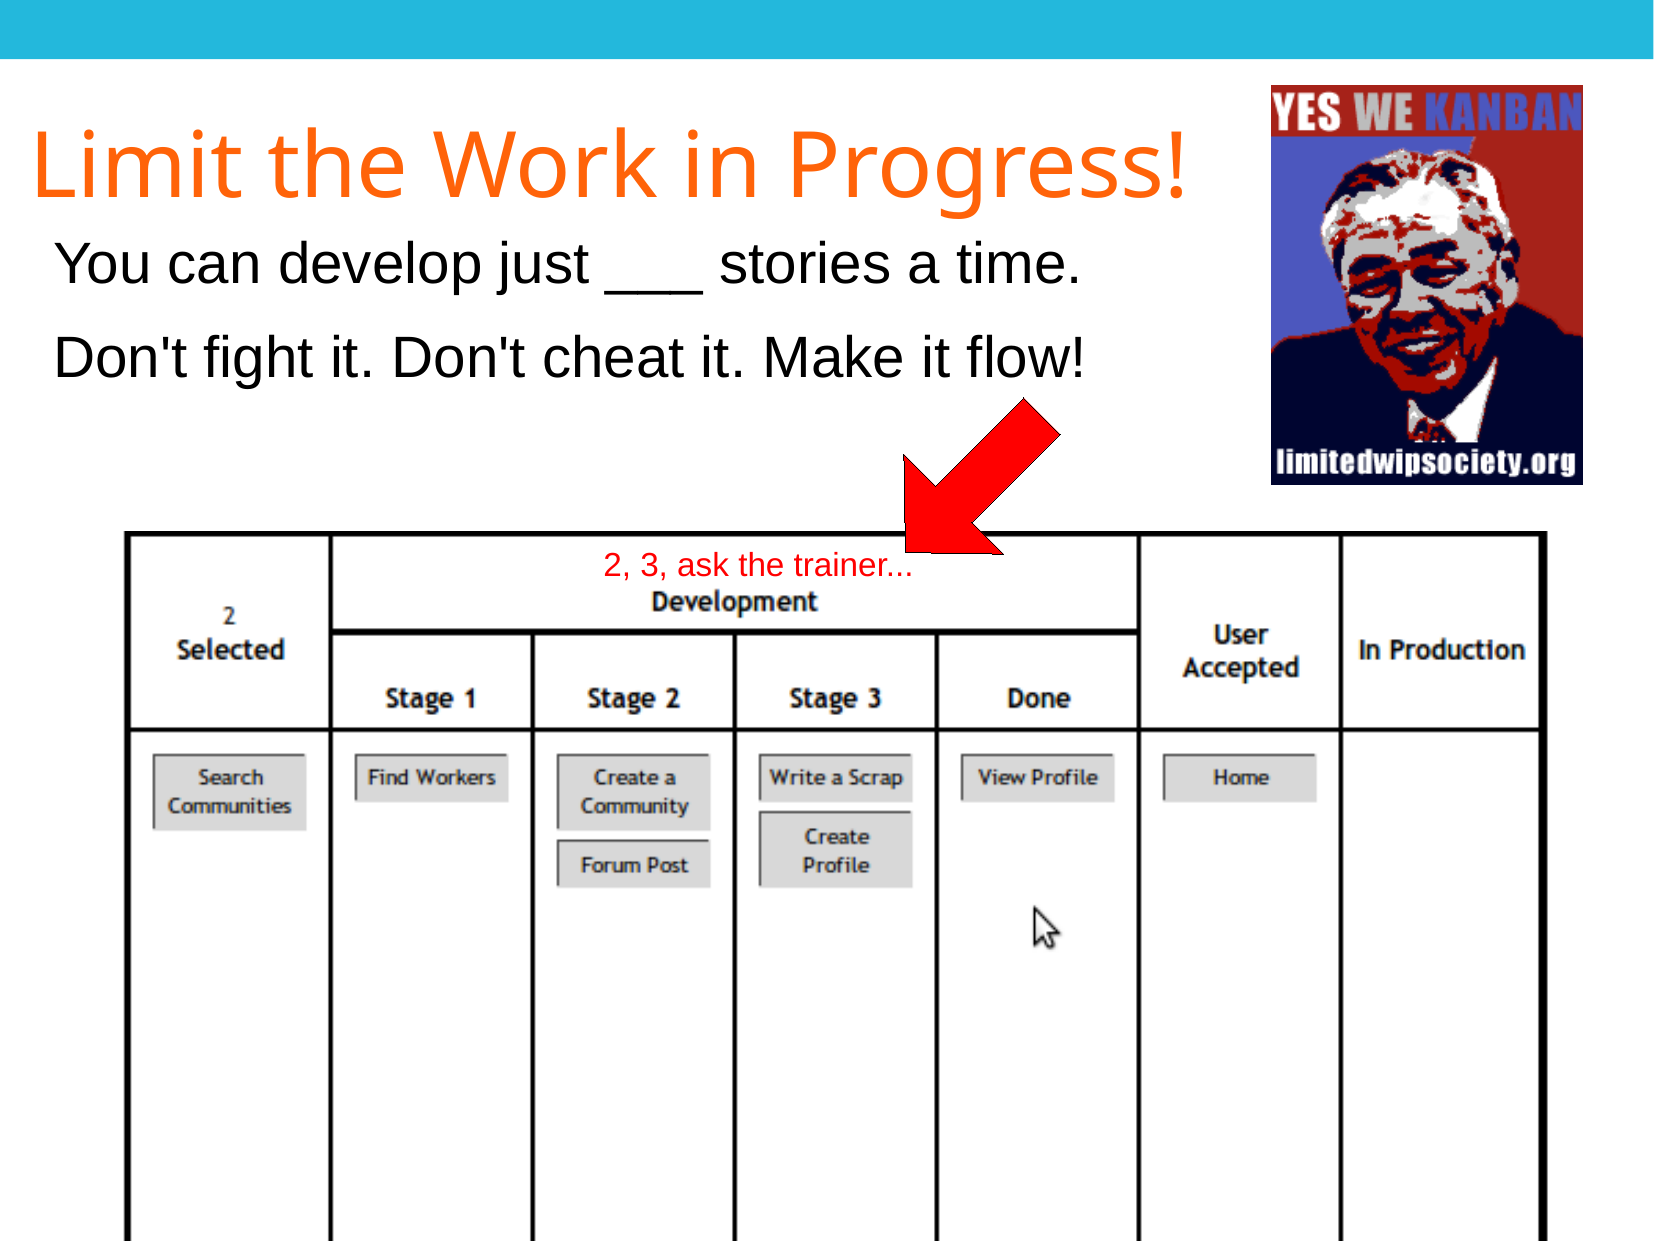

# Limit the Work in Progress!
You can develop just ___ stories a time.
Don't fight it. Don't cheat it. Make it flow!
2, 3, ask the trainer...